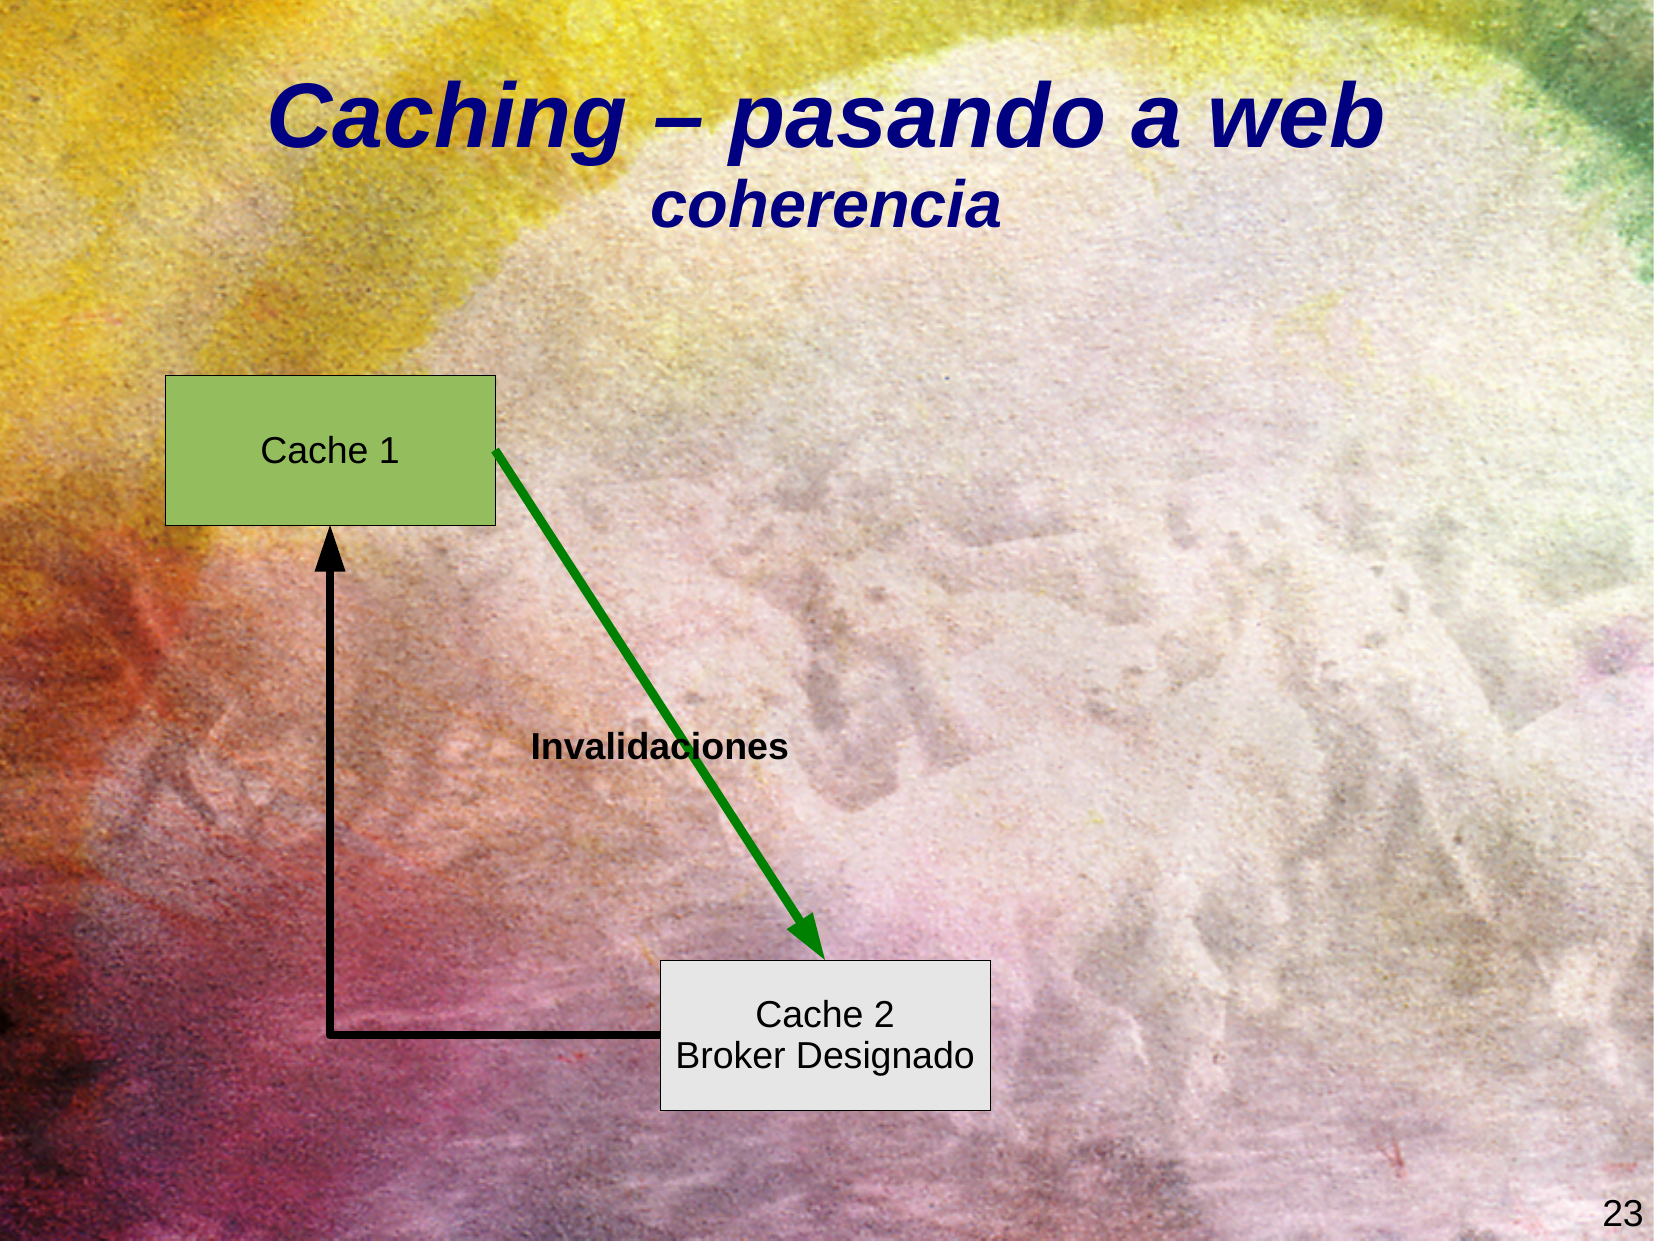

# Caching – pasando a web coherencia
Cache 1
Cache 2
Broker Designado
23